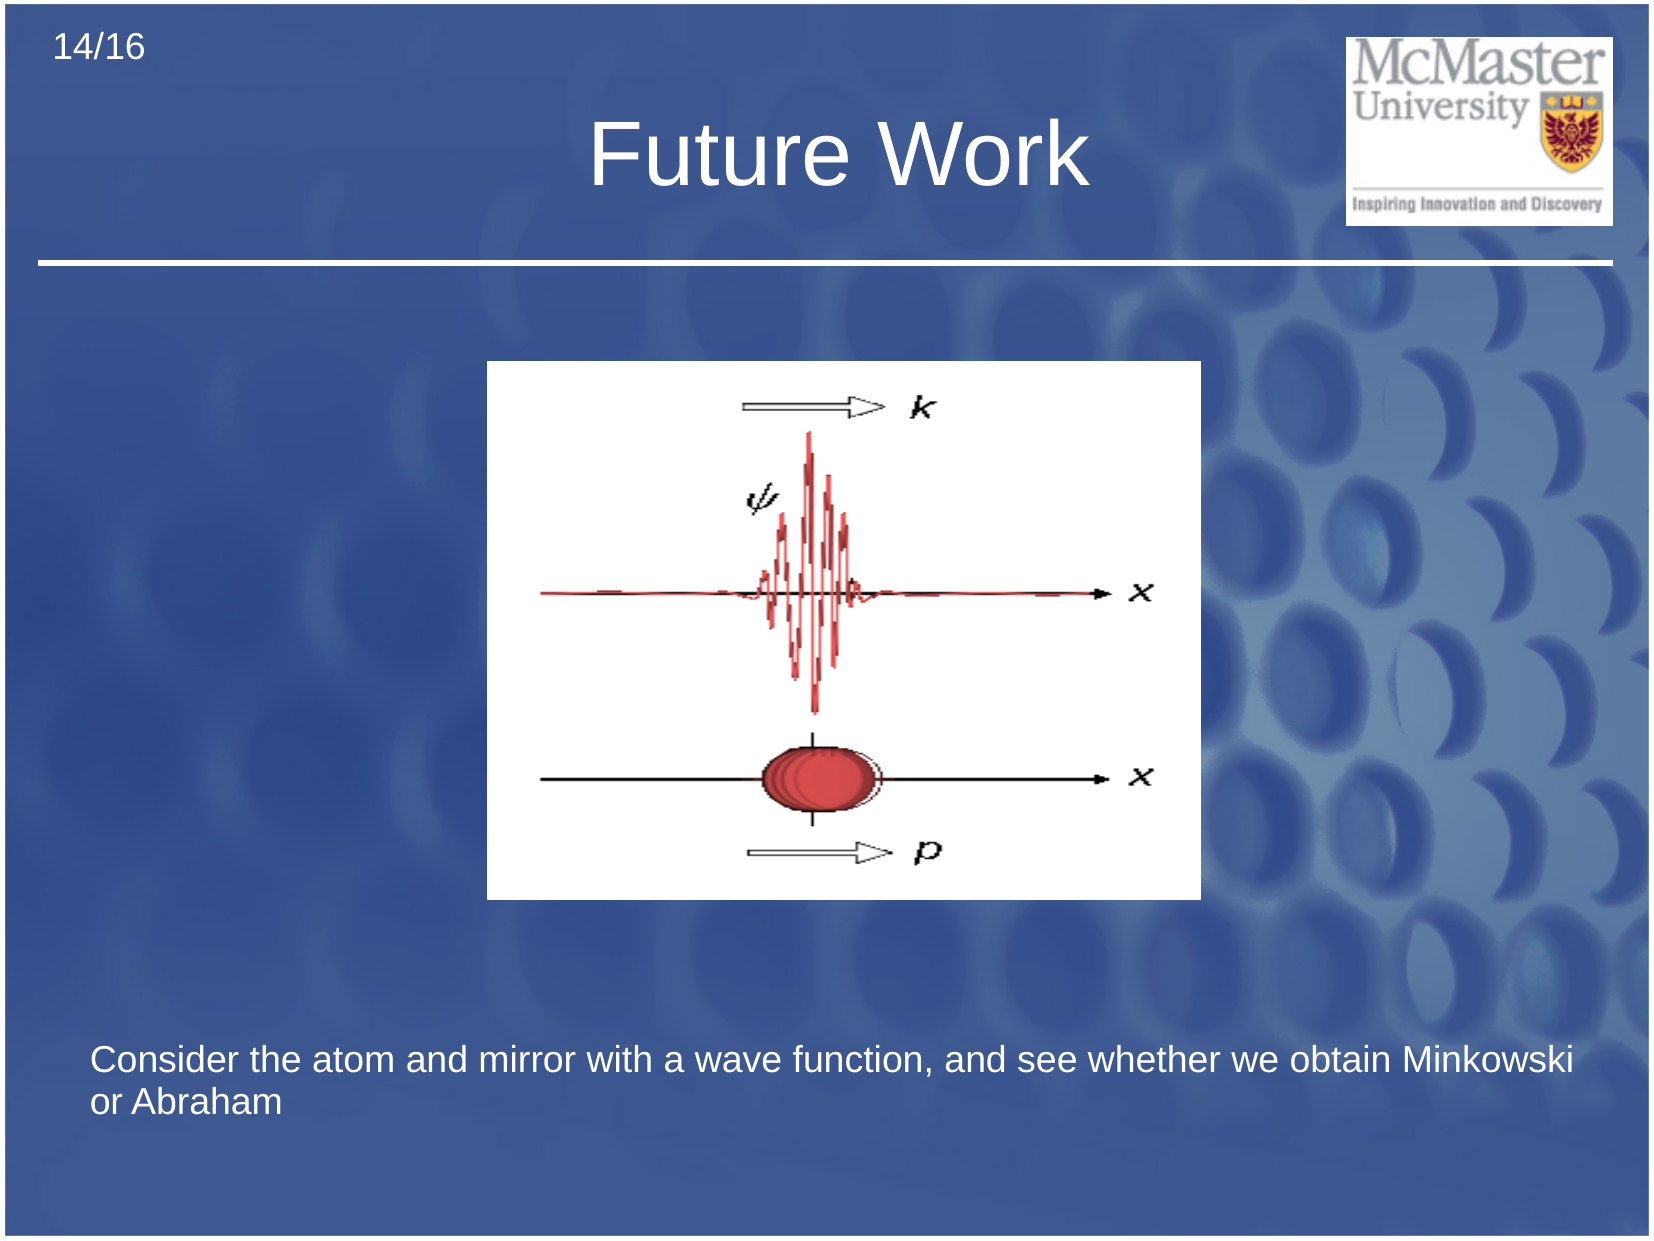

14/16
 Future Work
#
Consider the atom and mirror with a wave function, and see whether we obtain Minkowski or Abraham